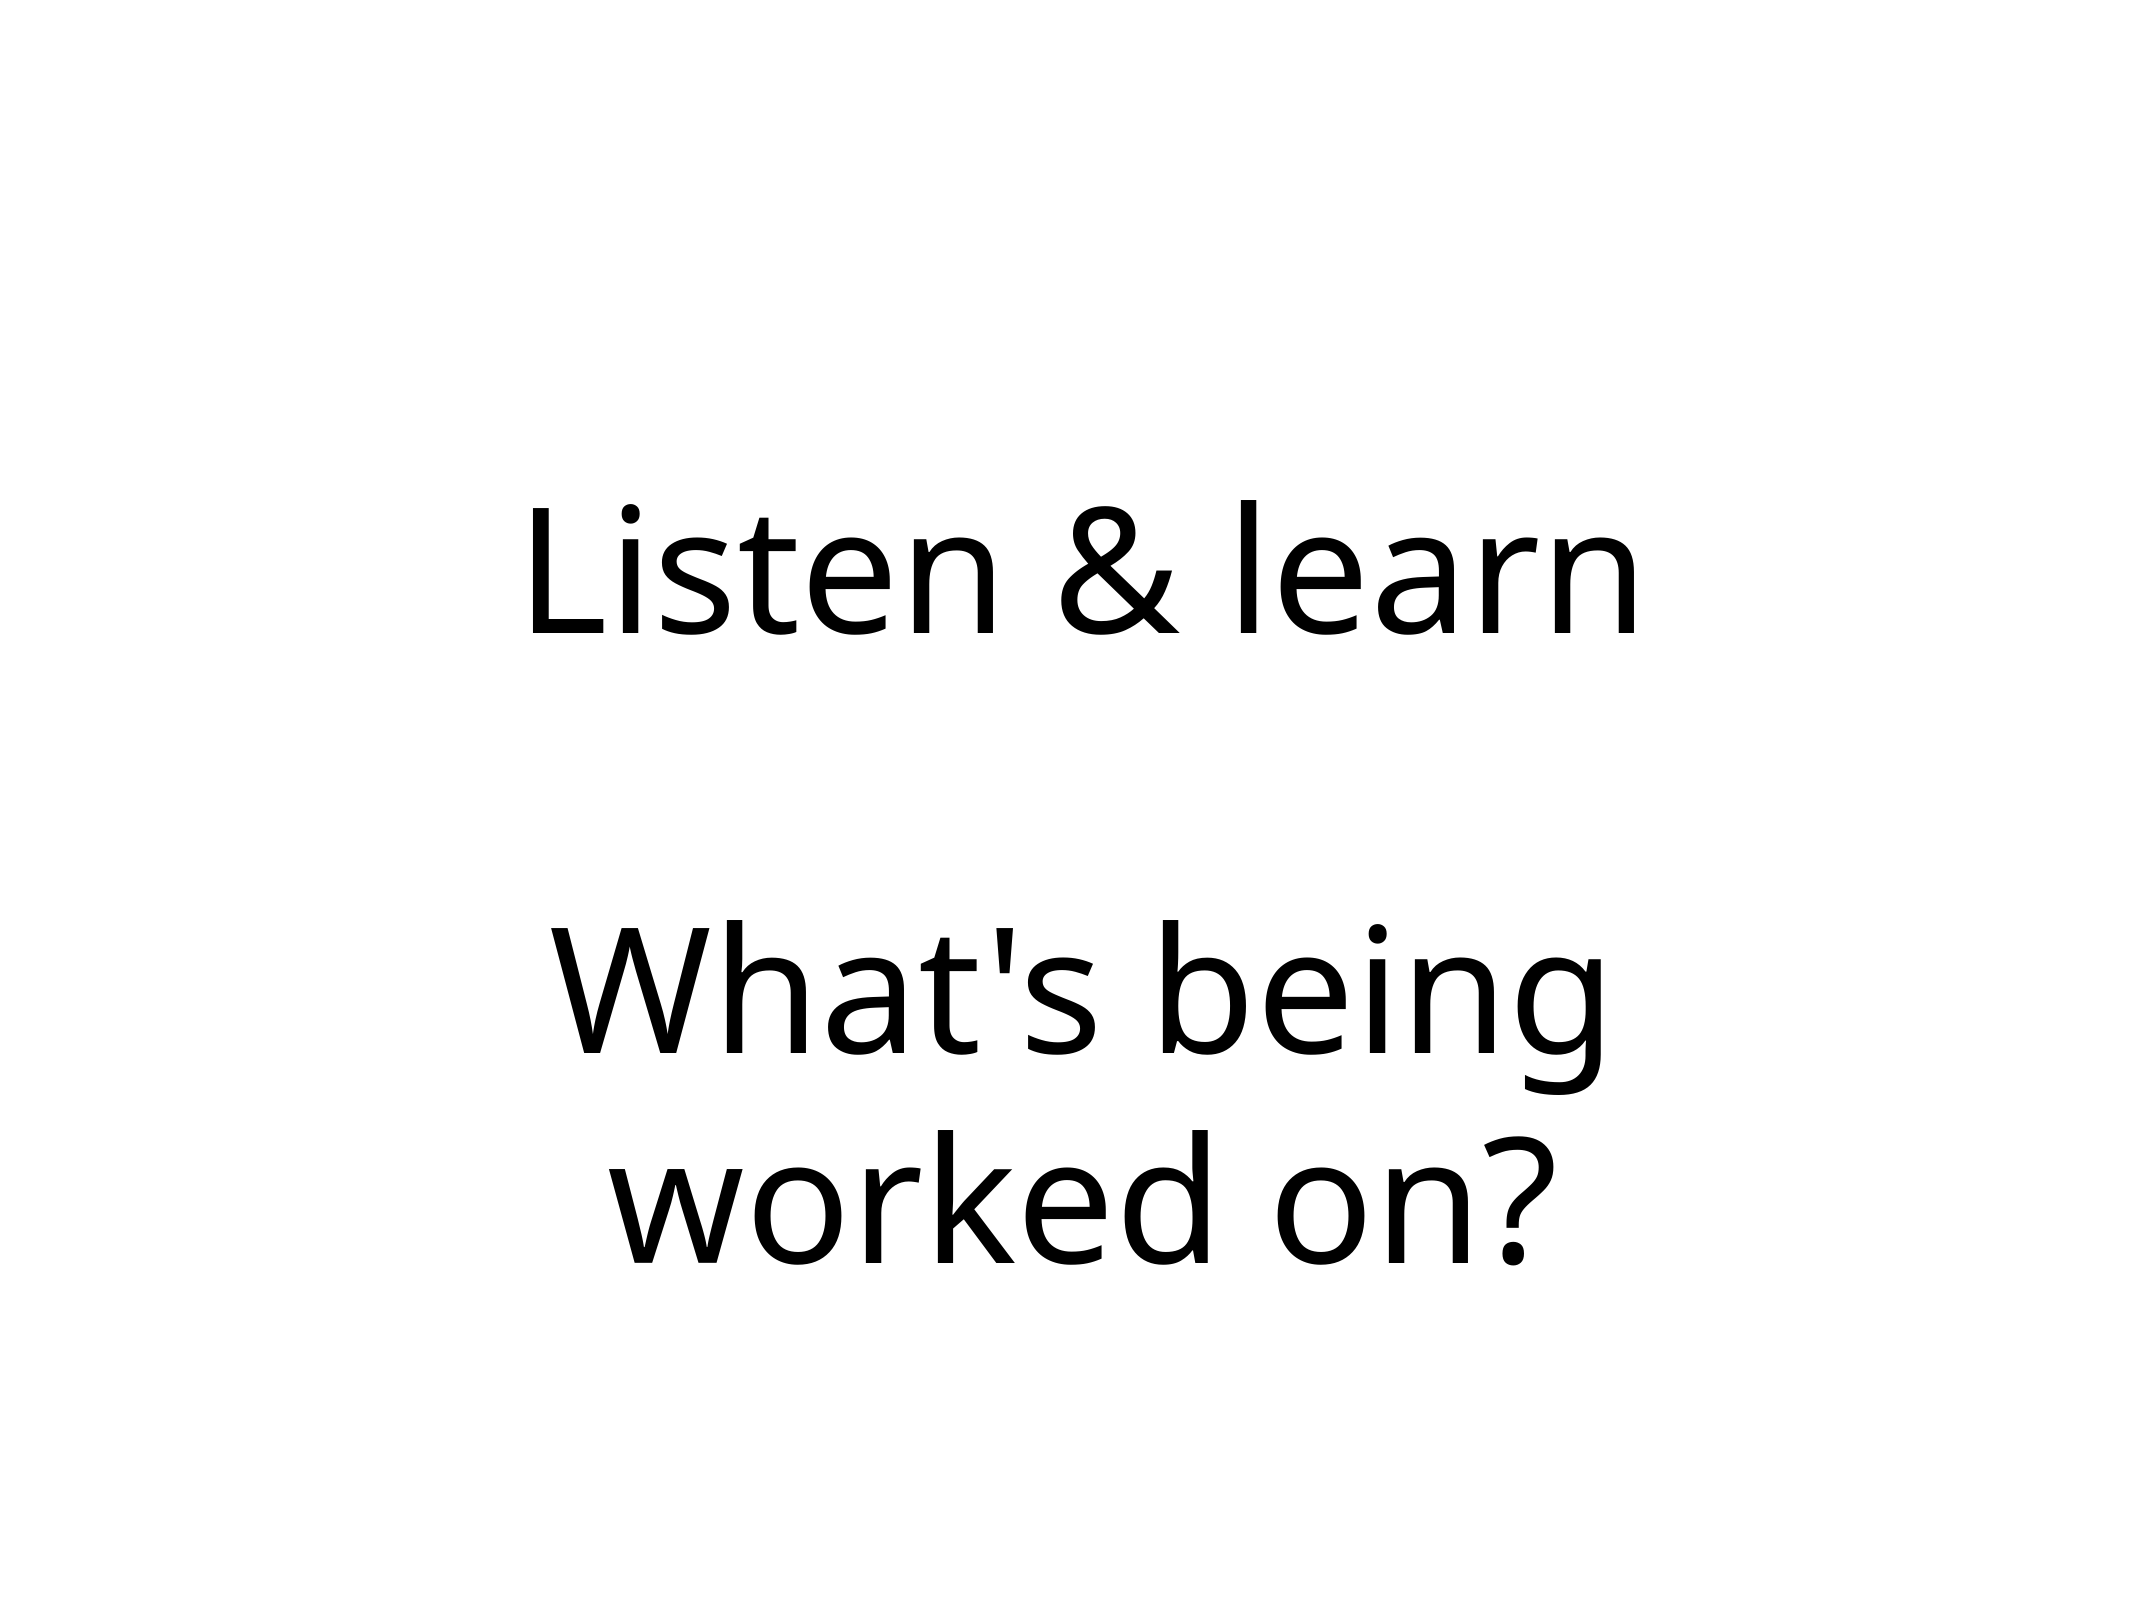

# Listen & learn What's being worked on?